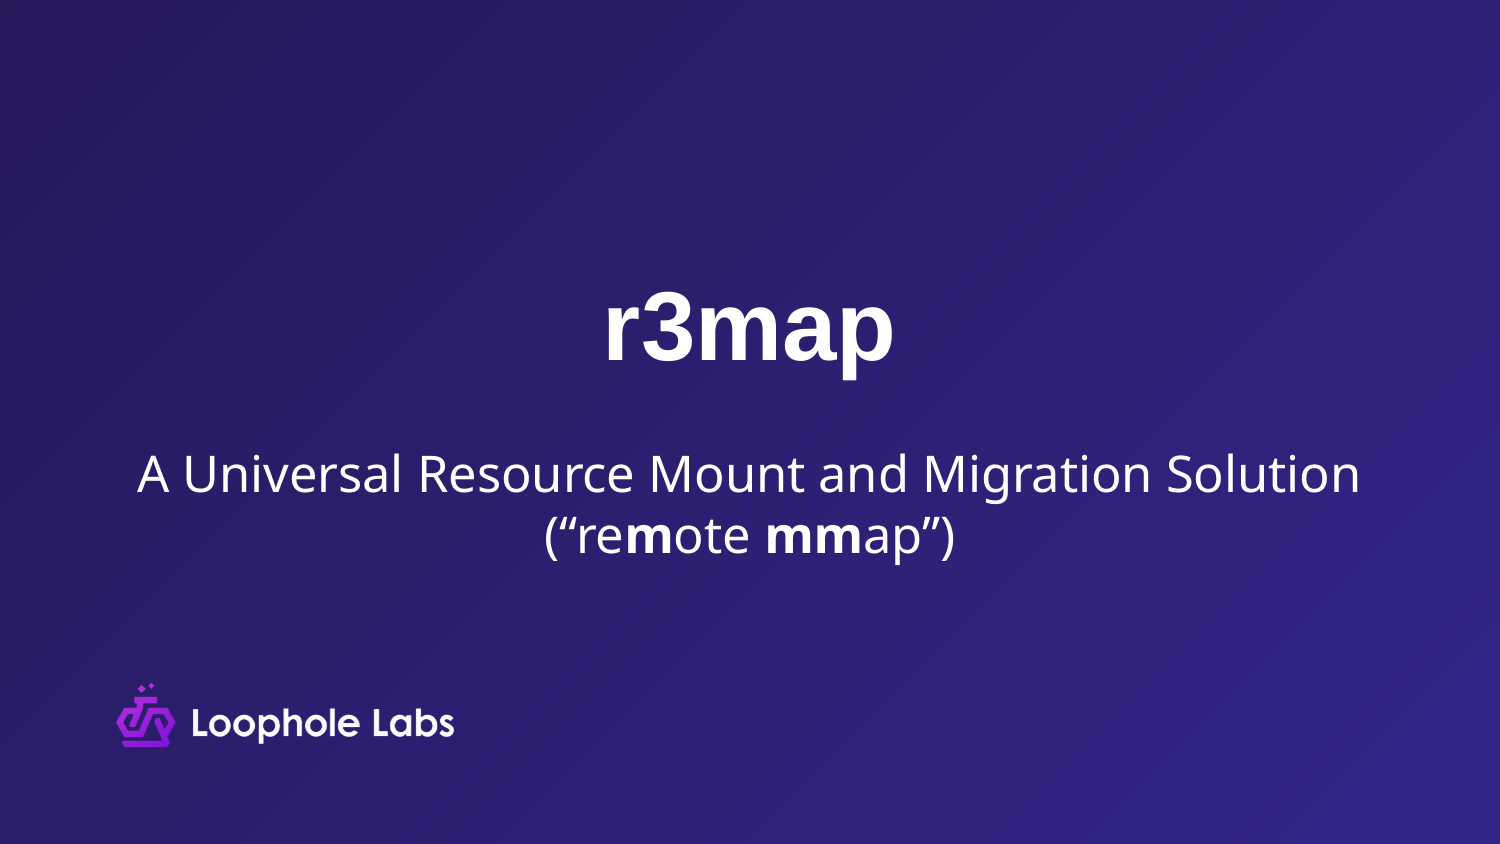

# r3map
A Universal Resource Mount and Migration Solution (“remote mmap”)